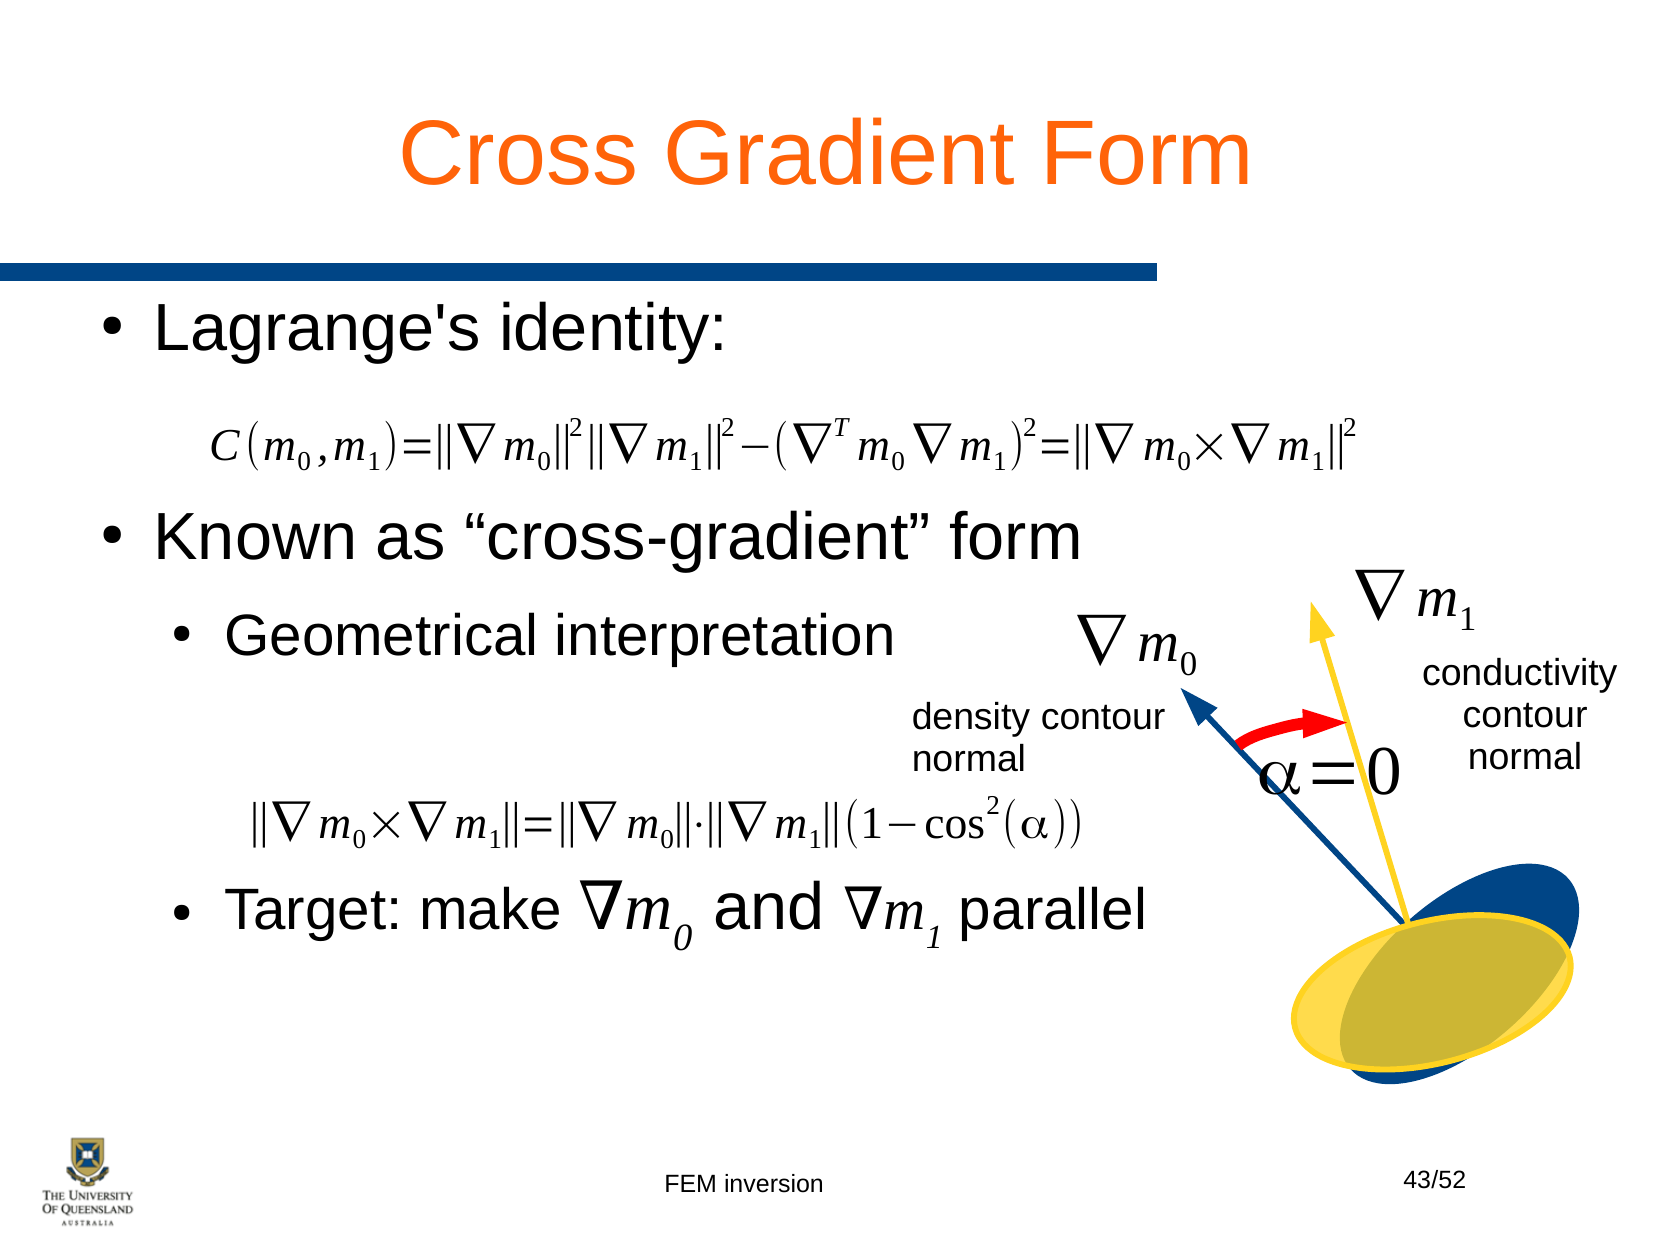

# Cross Gradient Form
Lagrange's identity:
Known as “cross-gradient” form
Geometrical interpretation
Target: make ∇m0 and ∇m1 parallel
conductivity
contour
normal
density contour
normal